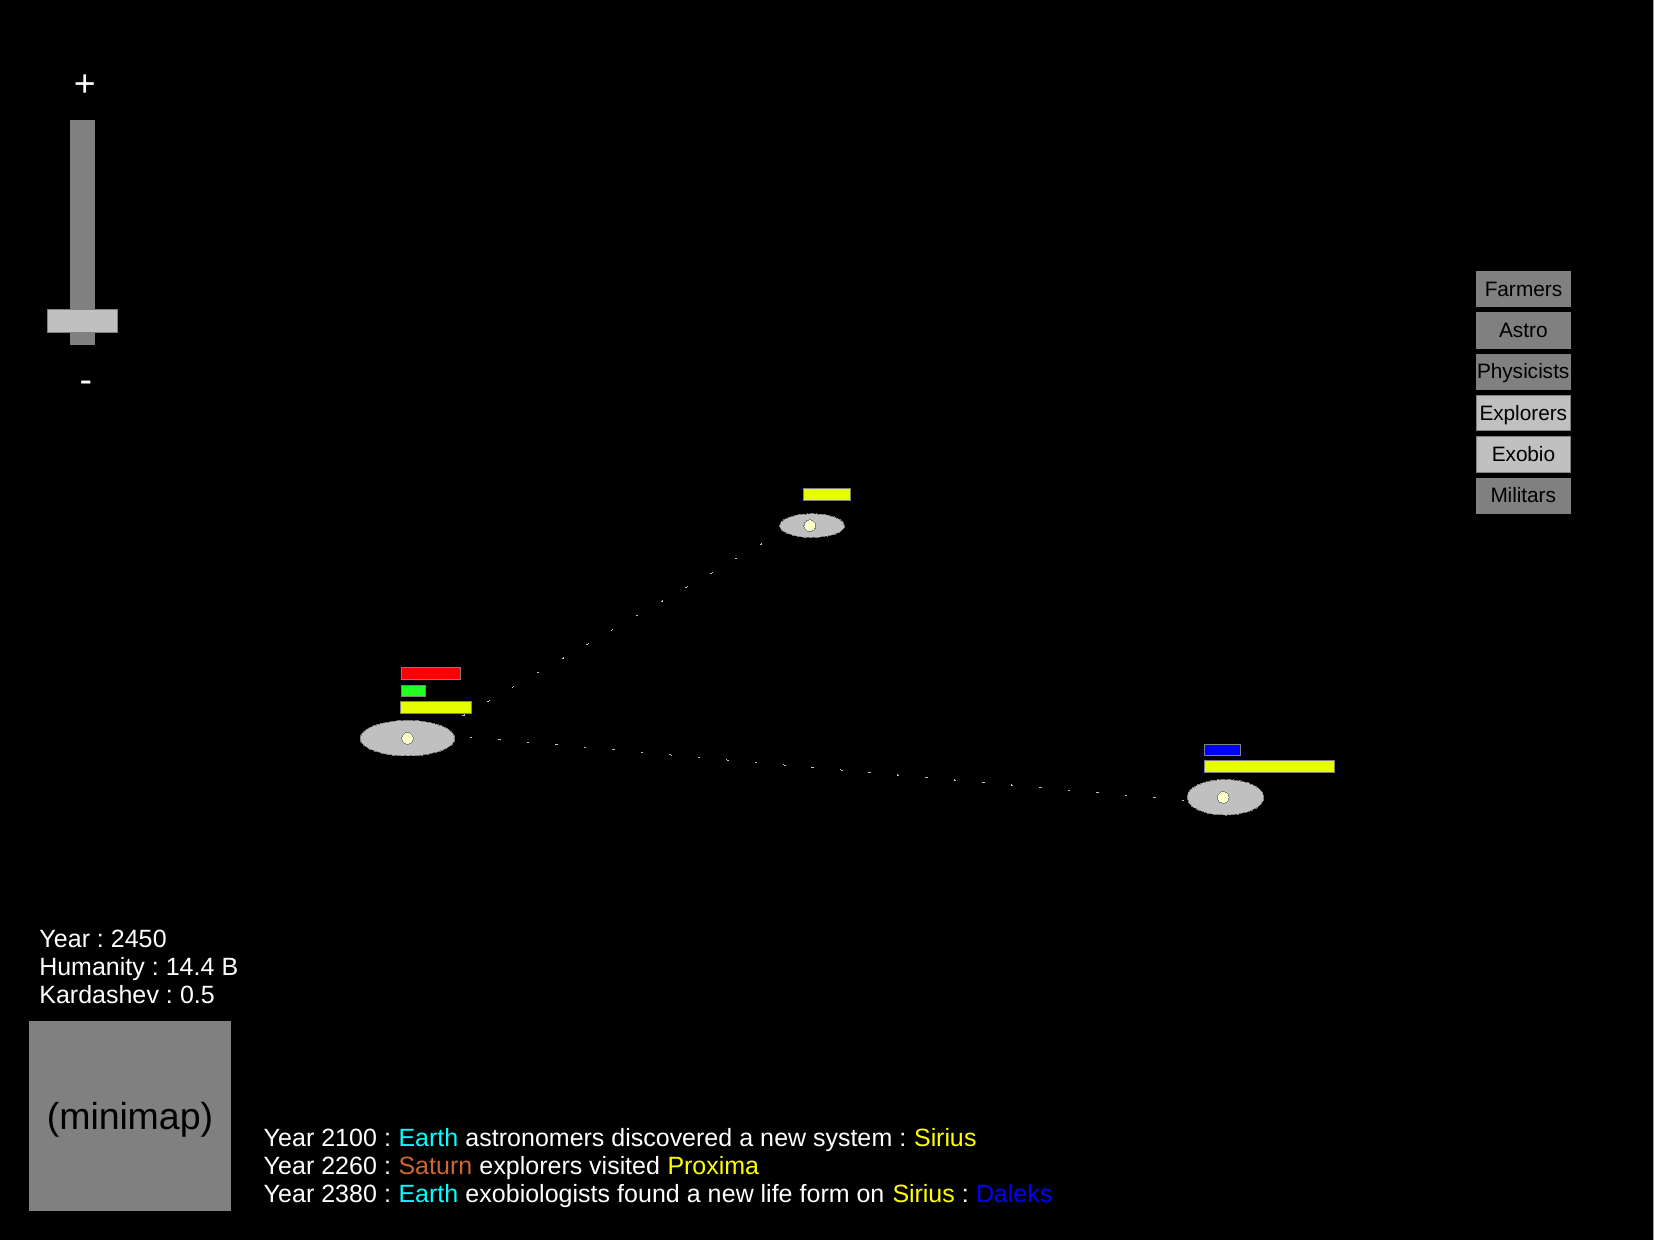

+
Farmers
Astro
-
Physicists
Explorers
Exobio
Militars
Proxima (4)
Sun (9)
Sirus (6)
Year : 2450
Humanity : 14.4 B
Kardashev : 0.5
(minimap)
Year 2100 : Earth astronomers discovered a new system : Sirius
Year 2260 : Saturn explorers visited Proxima
Year 2380 : Earth exobiologists found a new life form on Sirius : Daleks